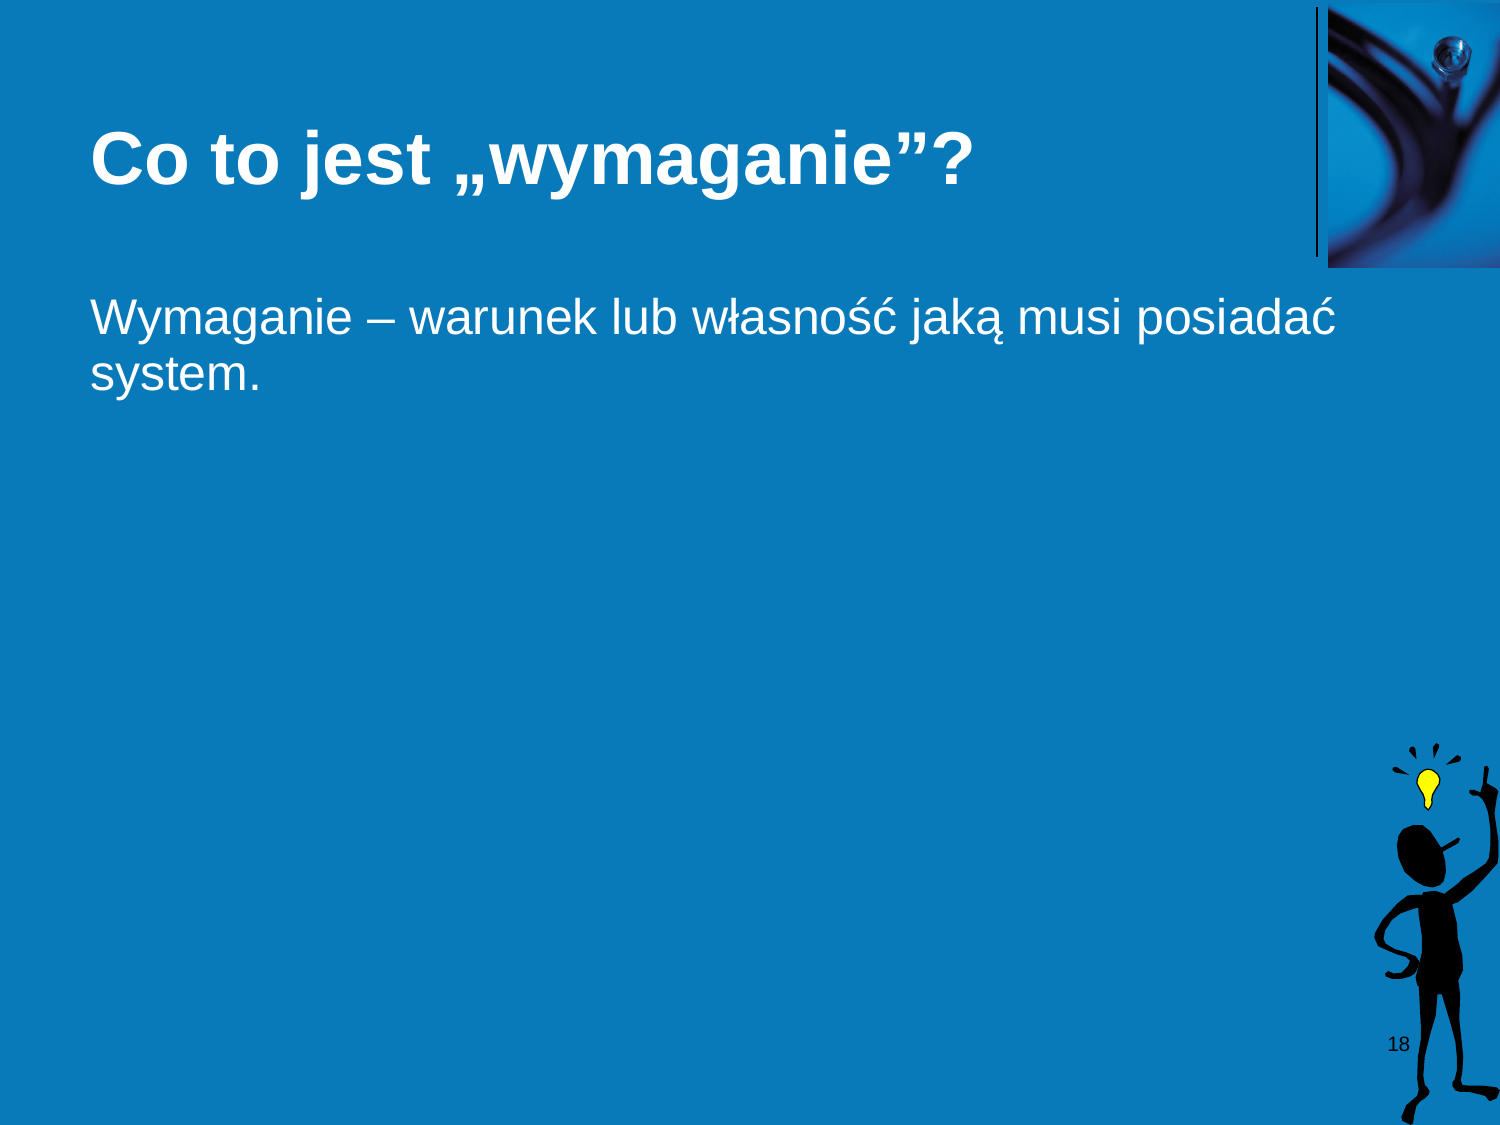

# Co to jest „wymaganie”?
Wymaganie – warunek lub własność jaką musi posiadać system.
18